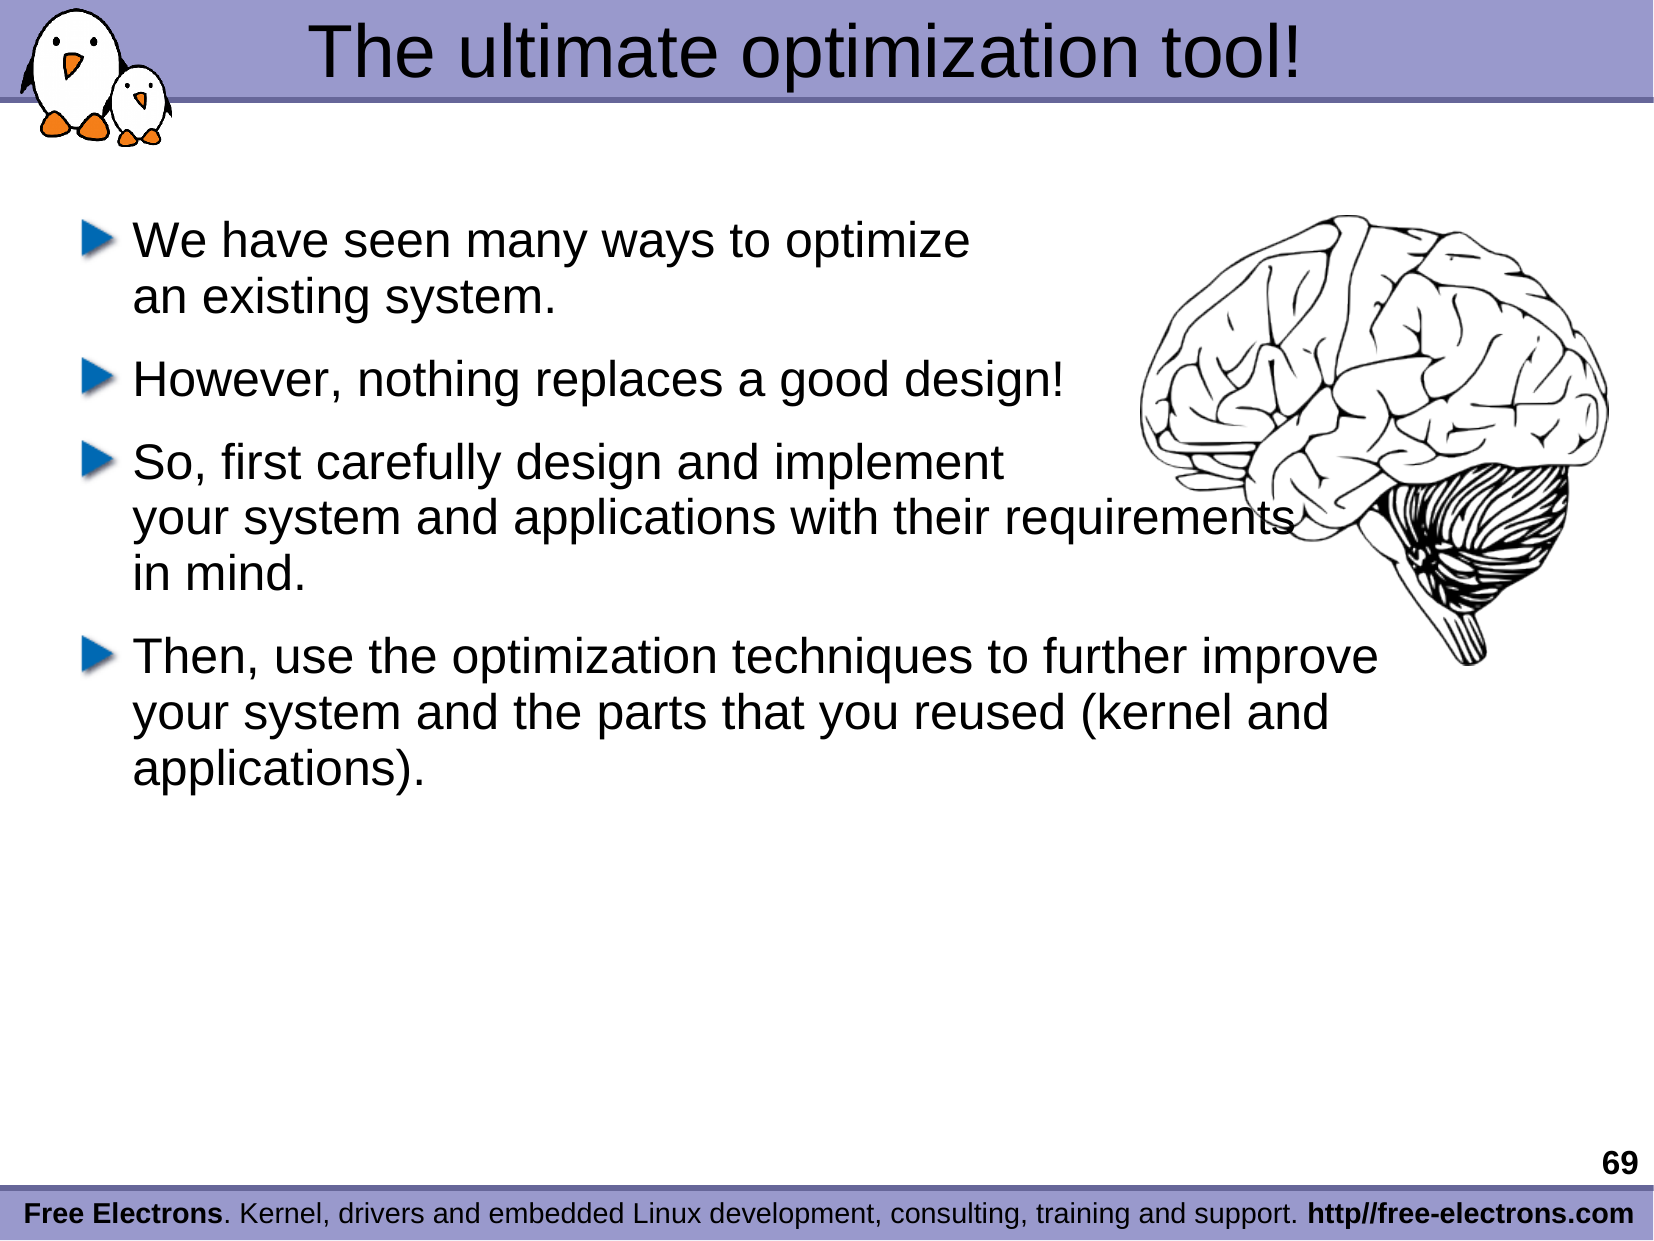

# The ultimate optimization tool!
We have seen many ways to optimize
an existing system.
However, nothing replaces a good design!
So, first carefully design and implement
your system and applications with their requirements
in mind.
Then, use the optimization techniques to further improve your system and the parts that you reused (kernel and applications).